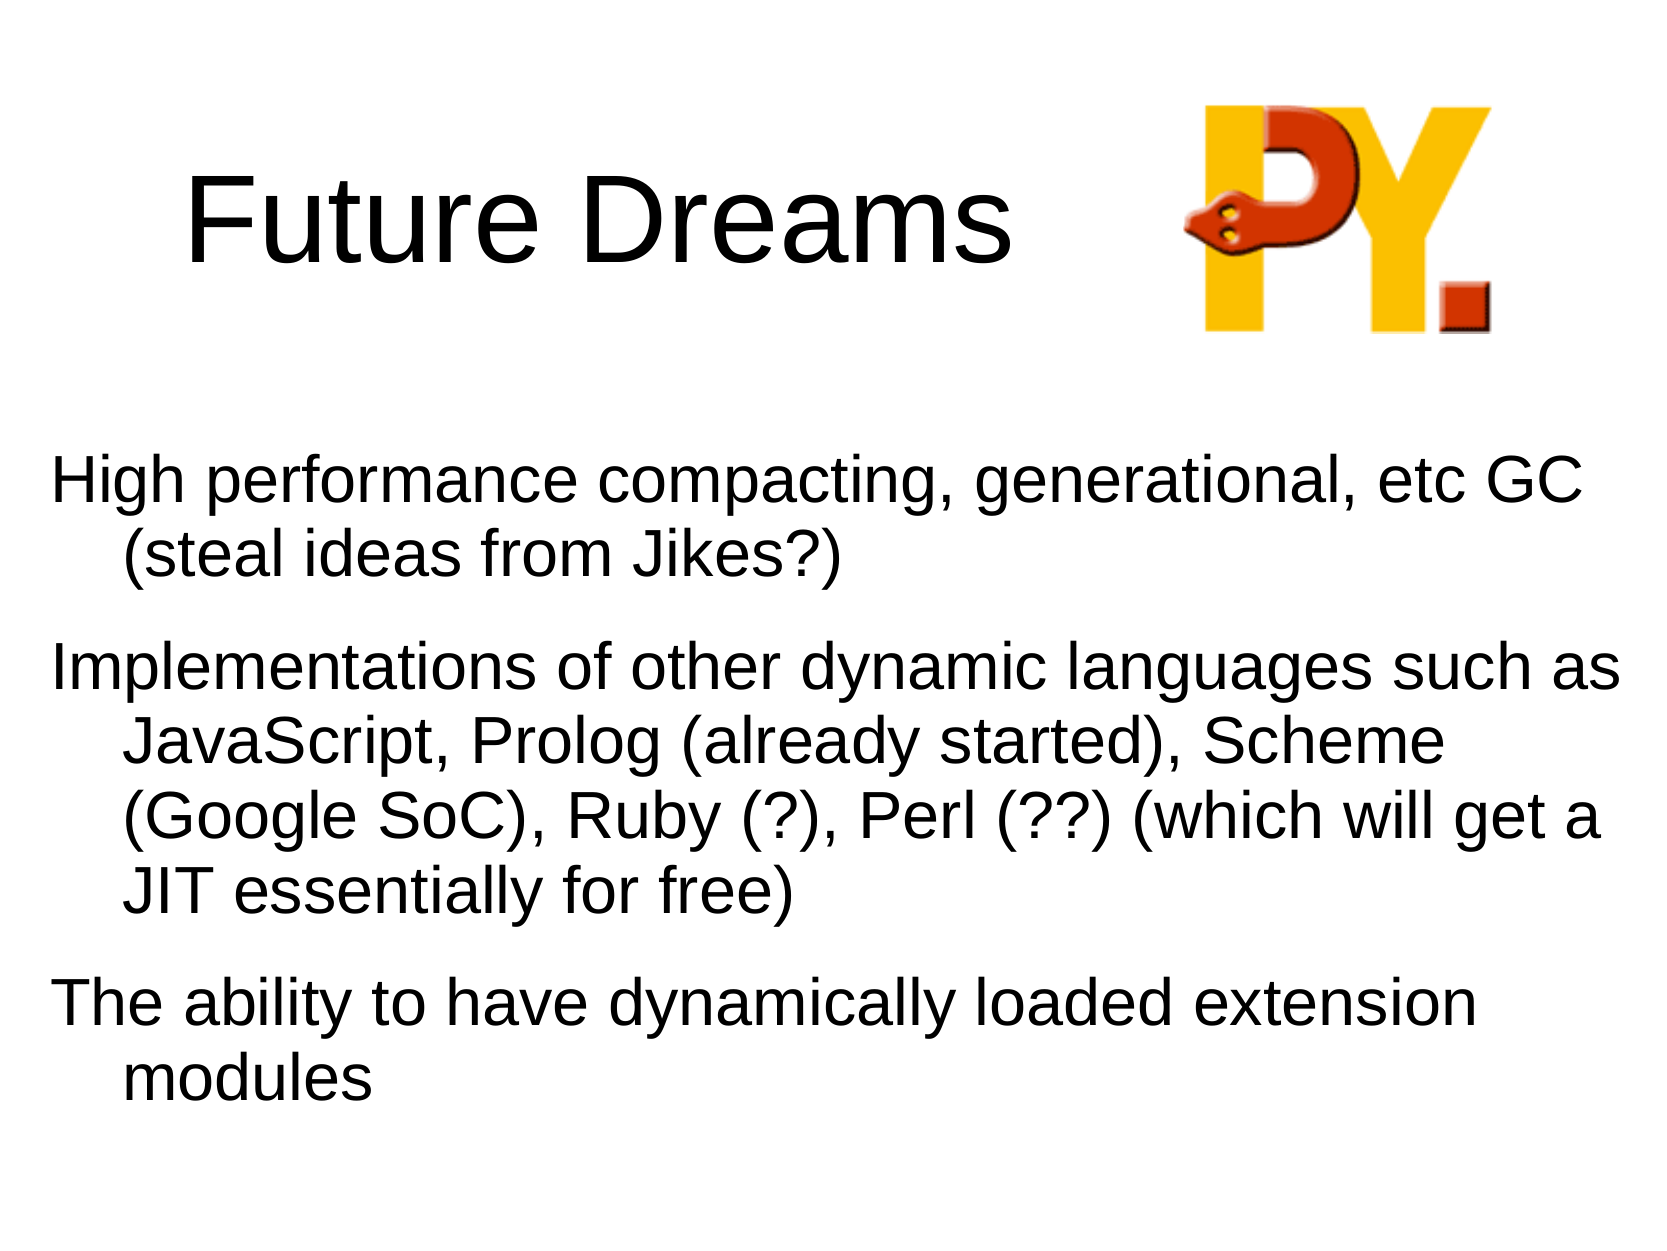

# Future Dreams
High performance compacting, generational, etc GC (steal ideas from Jikes?)
Implementations of other dynamic languages such as JavaScript, Prolog (already started), Scheme (Google SoC), Ruby (?), Perl (??) (which will get a JIT essentially for free)
The ability to have dynamically loaded extension modules